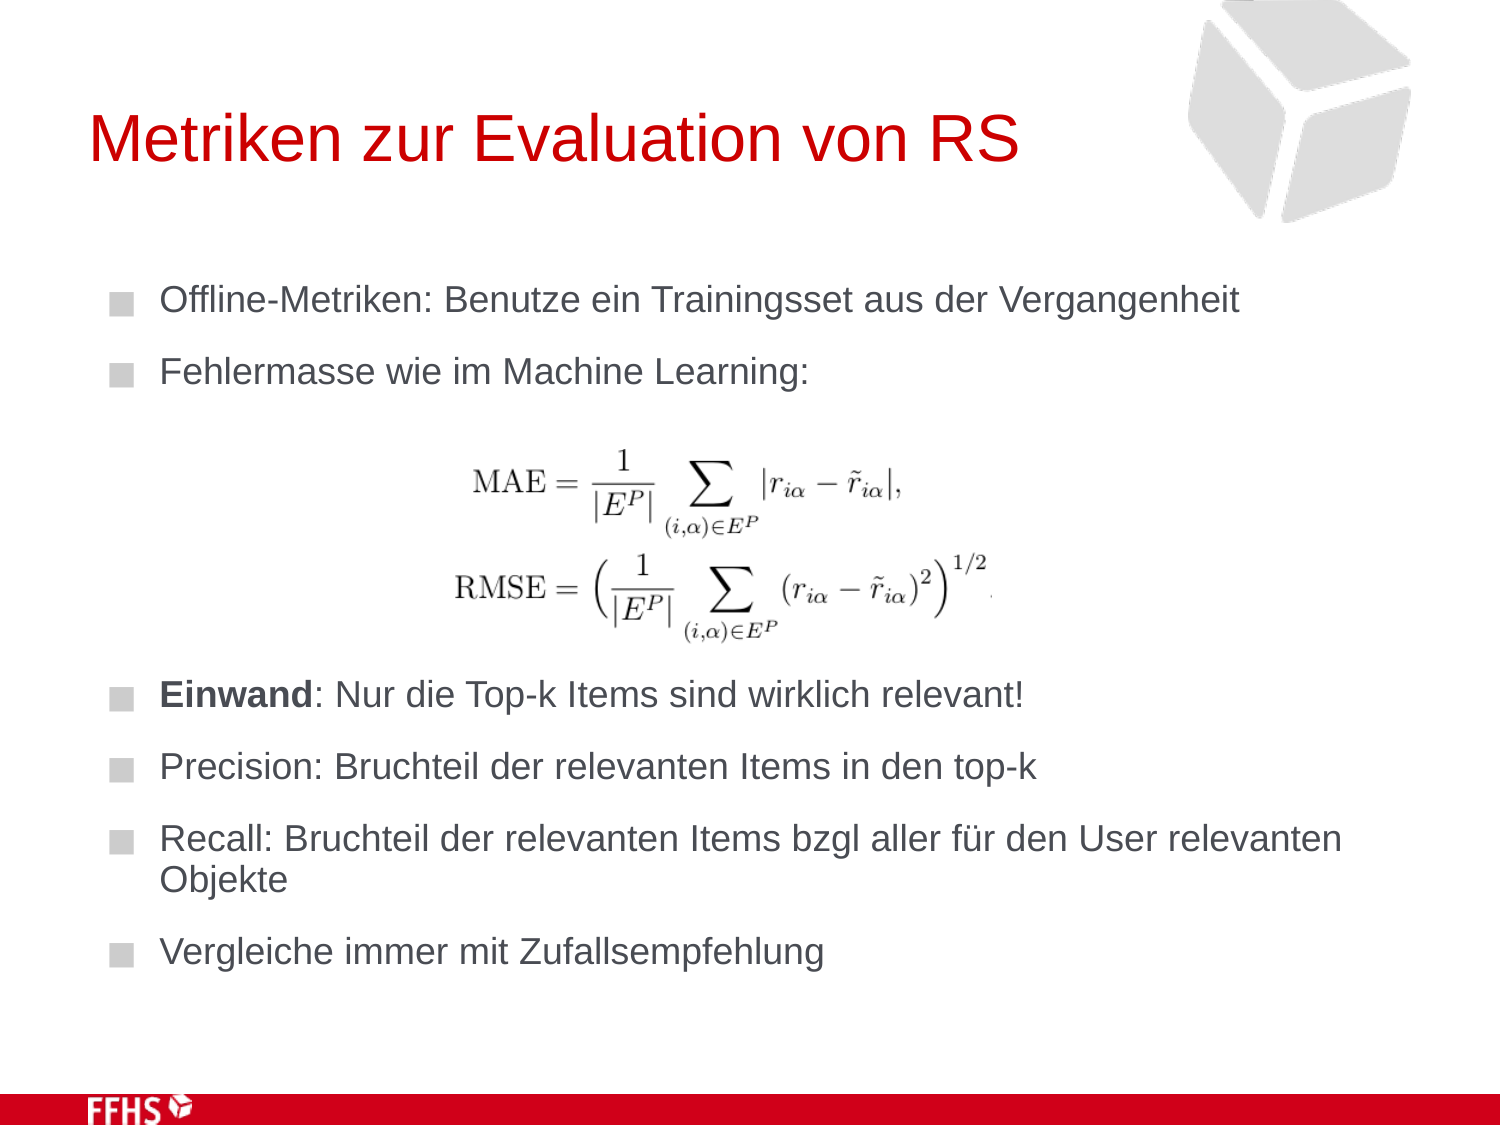

# Metriken zur Evaluation von RS
Offline-Metriken: Benutze ein Trainingsset aus der Vergangenheit
Fehlermasse wie im Machine Learning:
Einwand: Nur die Top-k Items sind wirklich relevant!
Precision: Bruchteil der relevanten Items in den top-k
Recall: Bruchteil der relevanten Items bzgl aller für den User relevanten Objekte
Vergleiche immer mit Zufallsempfehlung